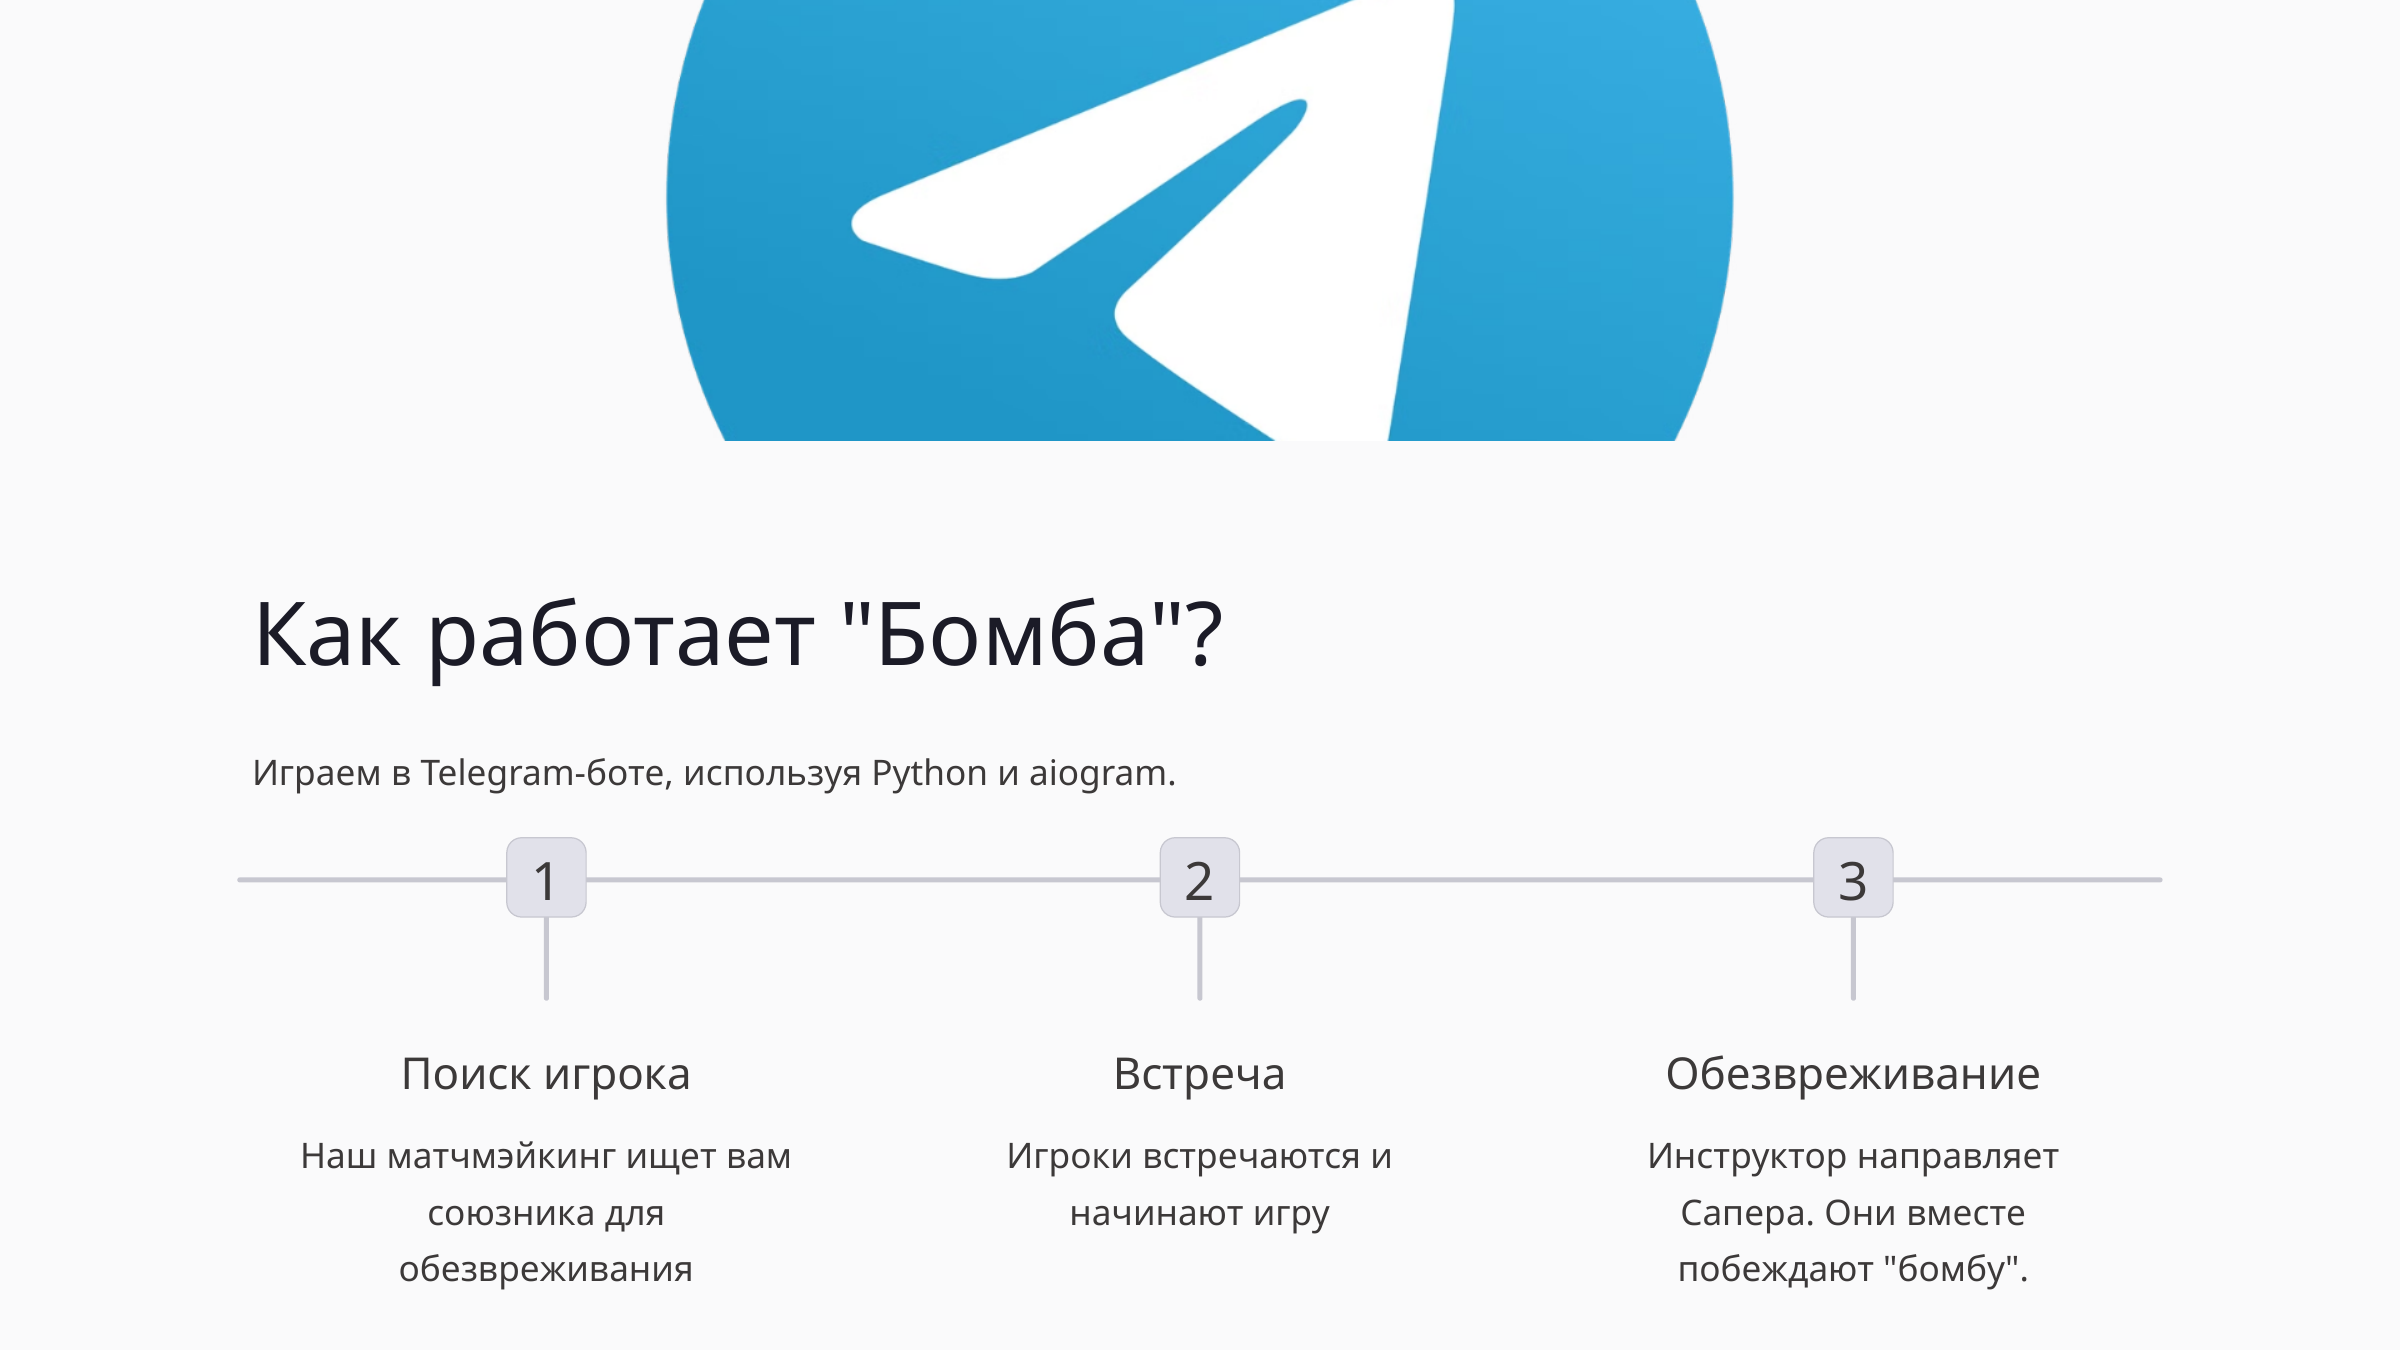

Как работает "Бомба"?
Играем в Telegram-боте, используя Python и aiogram.
1
2
3
Поиск игрока
Встреча
Обезвреживание
Наш матчмэйкинг ищет вам союзника для обезвреживания
Игроки встречаются и начинают игру
Инструктор направляет Сапера. Они вместе побеждают "бомбу".